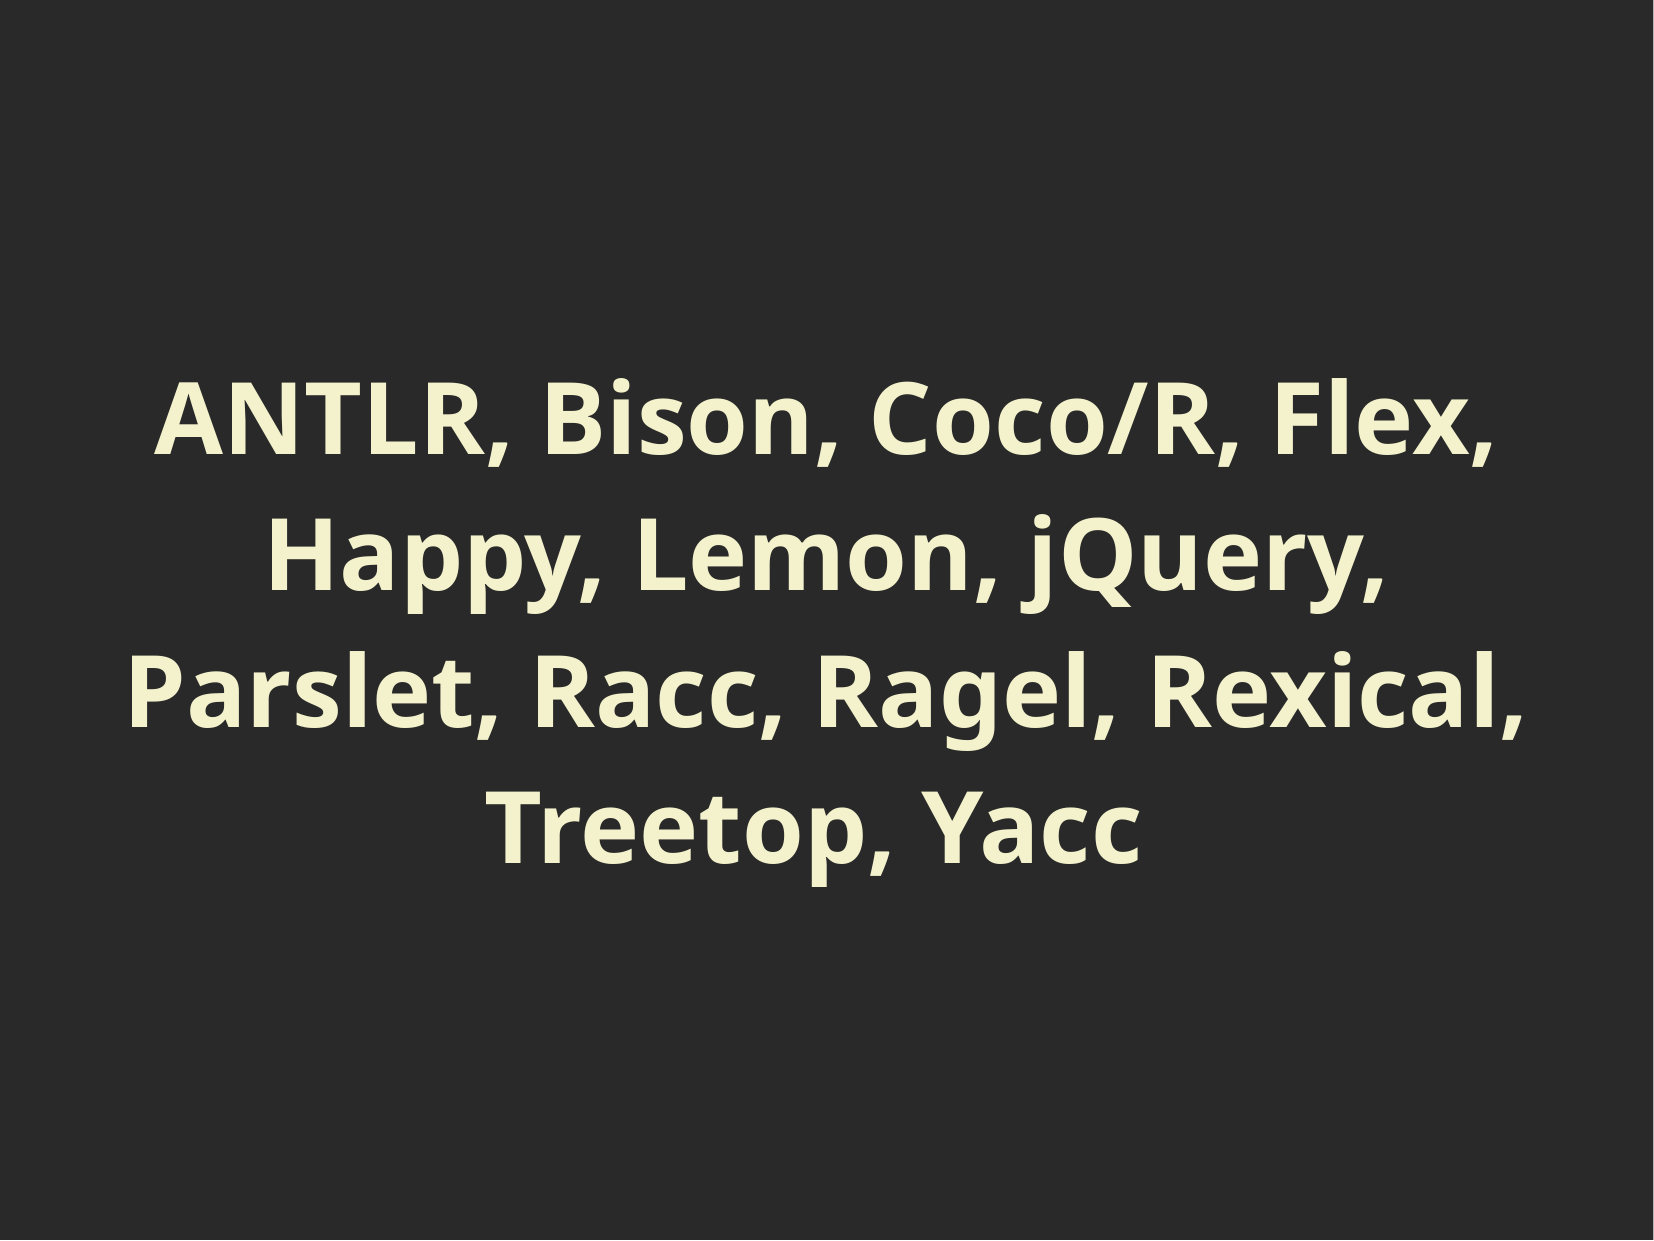

# ANTLR, Bison, Coco/R, Flex, Happy, Lemon, jQuery, Parslet, Racc, Ragel, Rexical, Treetop, Yacc